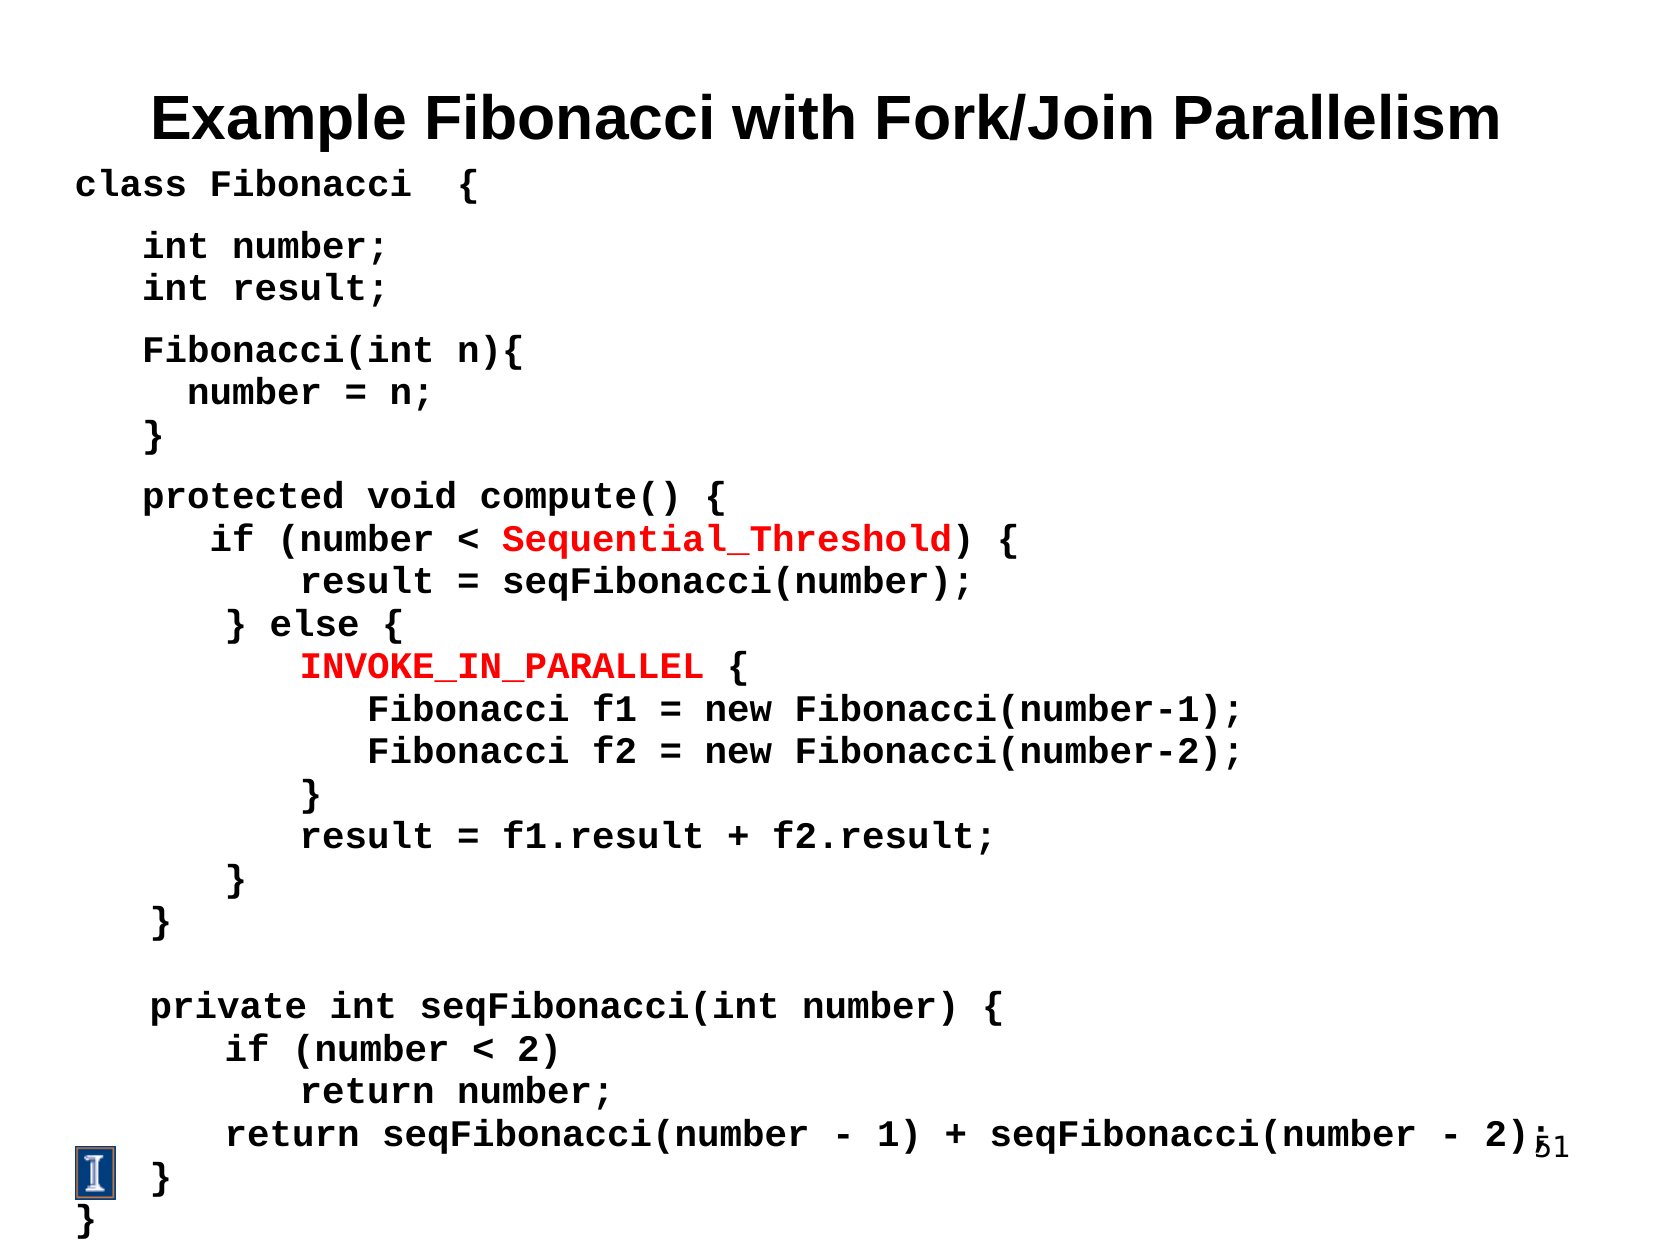

# Example Fibonacci with Fork/Join Parallelism
class Fibonacci {
 int number;
 int result;
 Fibonacci(int n){
 number = n;
 }
 protected void compute() {
 if (number < Sequential_Threshold) {
			result = seqFibonacci(number);
		} else {
 INVOKE_IN_PARALLEL {
			 Fibonacci f1 = new Fibonacci(number-1);
			 Fibonacci f2 = new Fibonacci(number-2);
			}
			result = f1.result + f2.result;
		}
	}
	private int seqFibonacci(int number) {
		if (number < 2)
			return number;
		return seqFibonacci(number - 1) + seqFibonacci(number - 2);
	}
}
51